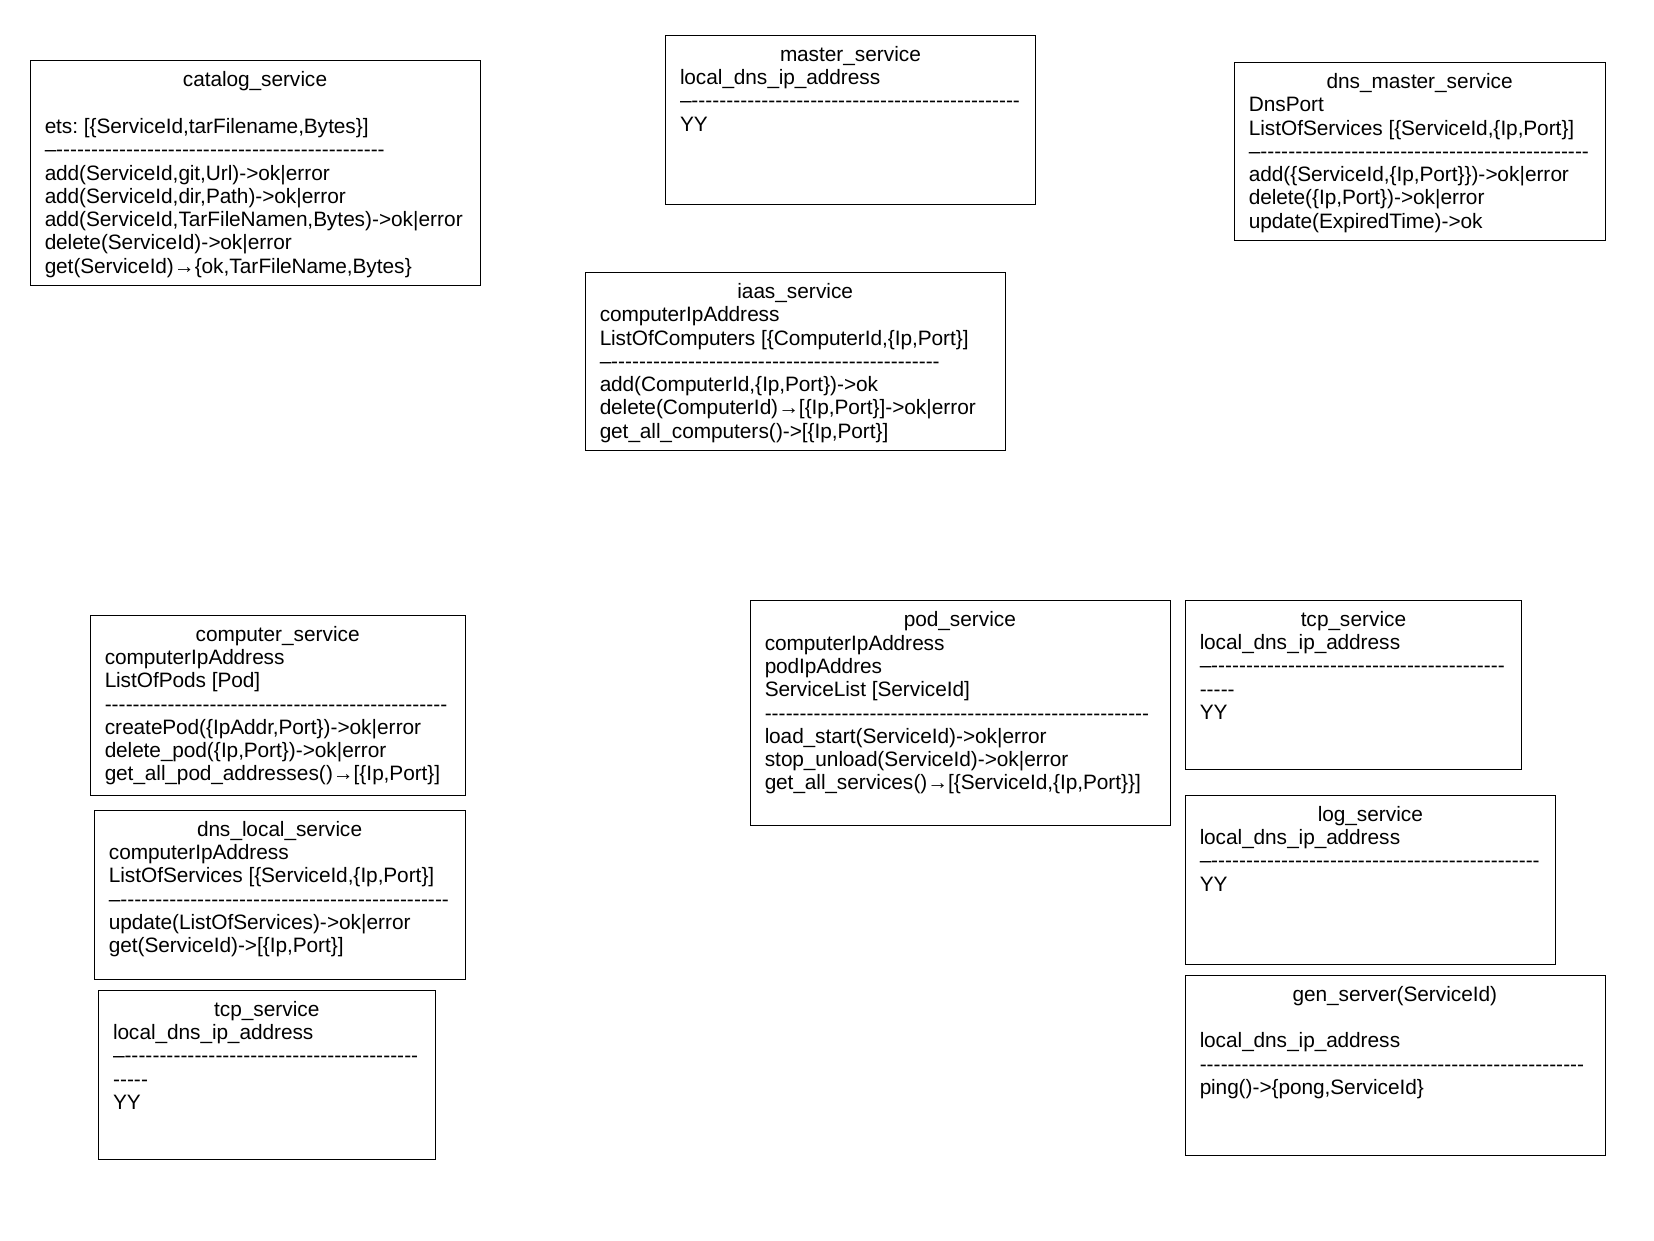

master_service
local_dns_ip_address
–-----------------------------------------------
YY
catalog_service
ets: [{ServiceId,tarFilename,Bytes}]
–-----------------------------------------------
add(ServiceId,git,Url)->ok|error
add(ServiceId,dir,Path)->ok|error
add(ServiceId,TarFileNamen,Bytes)->ok|error
delete(ServiceId)->ok|error
get(ServiceId)→{ok,TarFileName,Bytes}
dns_master_service
DnsPort
ListOfServices [{ServiceId,{Ip,Port}]
–-----------------------------------------------
add({ServiceId,{Ip,Port}})->ok|error
delete({Ip,Port})->ok|error
update(ExpiredTime)->ok
iaas_service
computerIpAddress
ListOfComputers [{ComputerId,{Ip,Port}]
–-----------------------------------------------
add(ComputerId,{Ip,Port})->ok
delete(ComputerId)→[{Ip,Port}]->ok|error
get_all_computers()->[{Ip,Port}]
tcp_service
local_dns_ip_address
–-----------------------------------------------
YY
pod_service
computerIpAddress
podIpAddres
ServiceList [ServiceId]
-------------------------------------------------------
load_start(ServiceId)->ok|error
stop_unload(ServiceId)->ok|error
get_all_services()→[{ServiceId,{Ip,Port}}]
computer_service
computerIpAddress
ListOfPods [Pod]
-------------------------------------------------
createPod({IpAddr,Port})->ok|error
delete_pod({Ip,Port})->ok|error
get_all_pod_addresses()→[{Ip,Port}]
log_service
local_dns_ip_address
–-----------------------------------------------
YY
dns_local_service
computerIpAddress
ListOfServices [{ServiceId,{Ip,Port}]
–-----------------------------------------------
update(ListOfServices)->ok|error
get(ServiceId)->[{Ip,Port}]
gen_server(ServiceId)
local_dns_ip_address
-------------------------------------------------------
ping()->{pong,ServiceId}
tcp_service
local_dns_ip_address
–-----------------------------------------------
YY